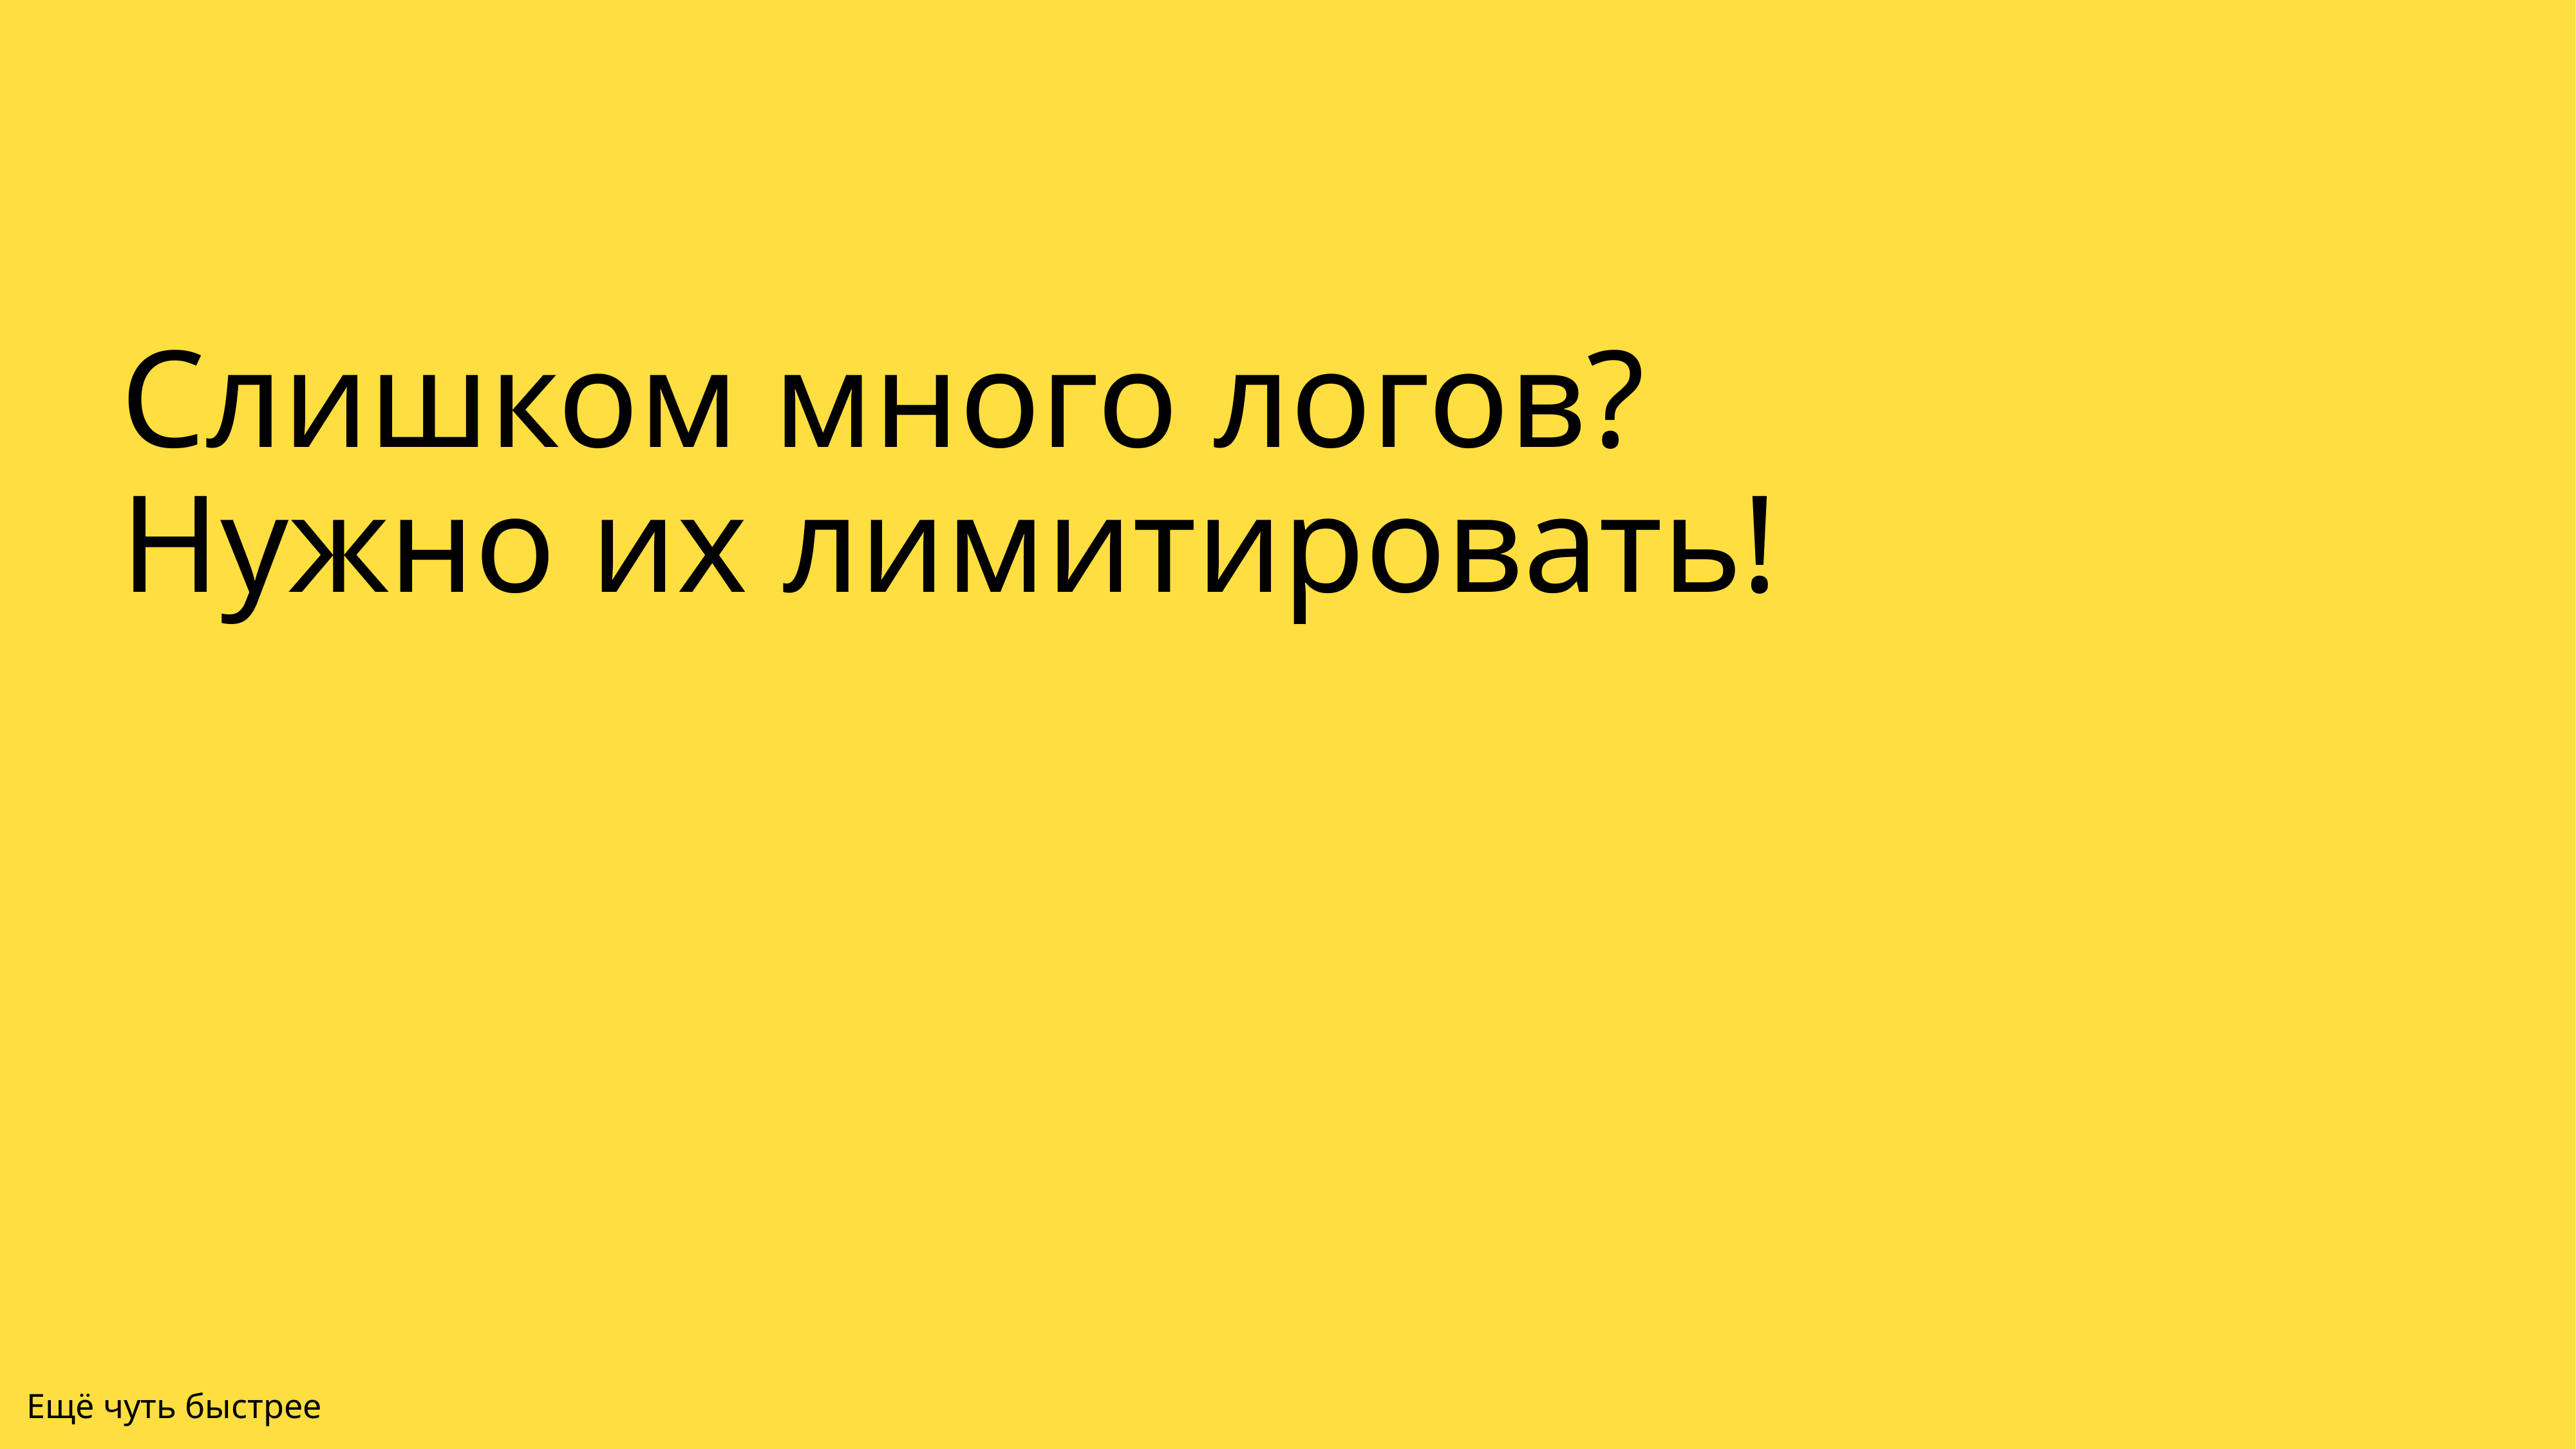

# Слишком много логов? Нужно их лимитировать!
Ещё чуть быстрее